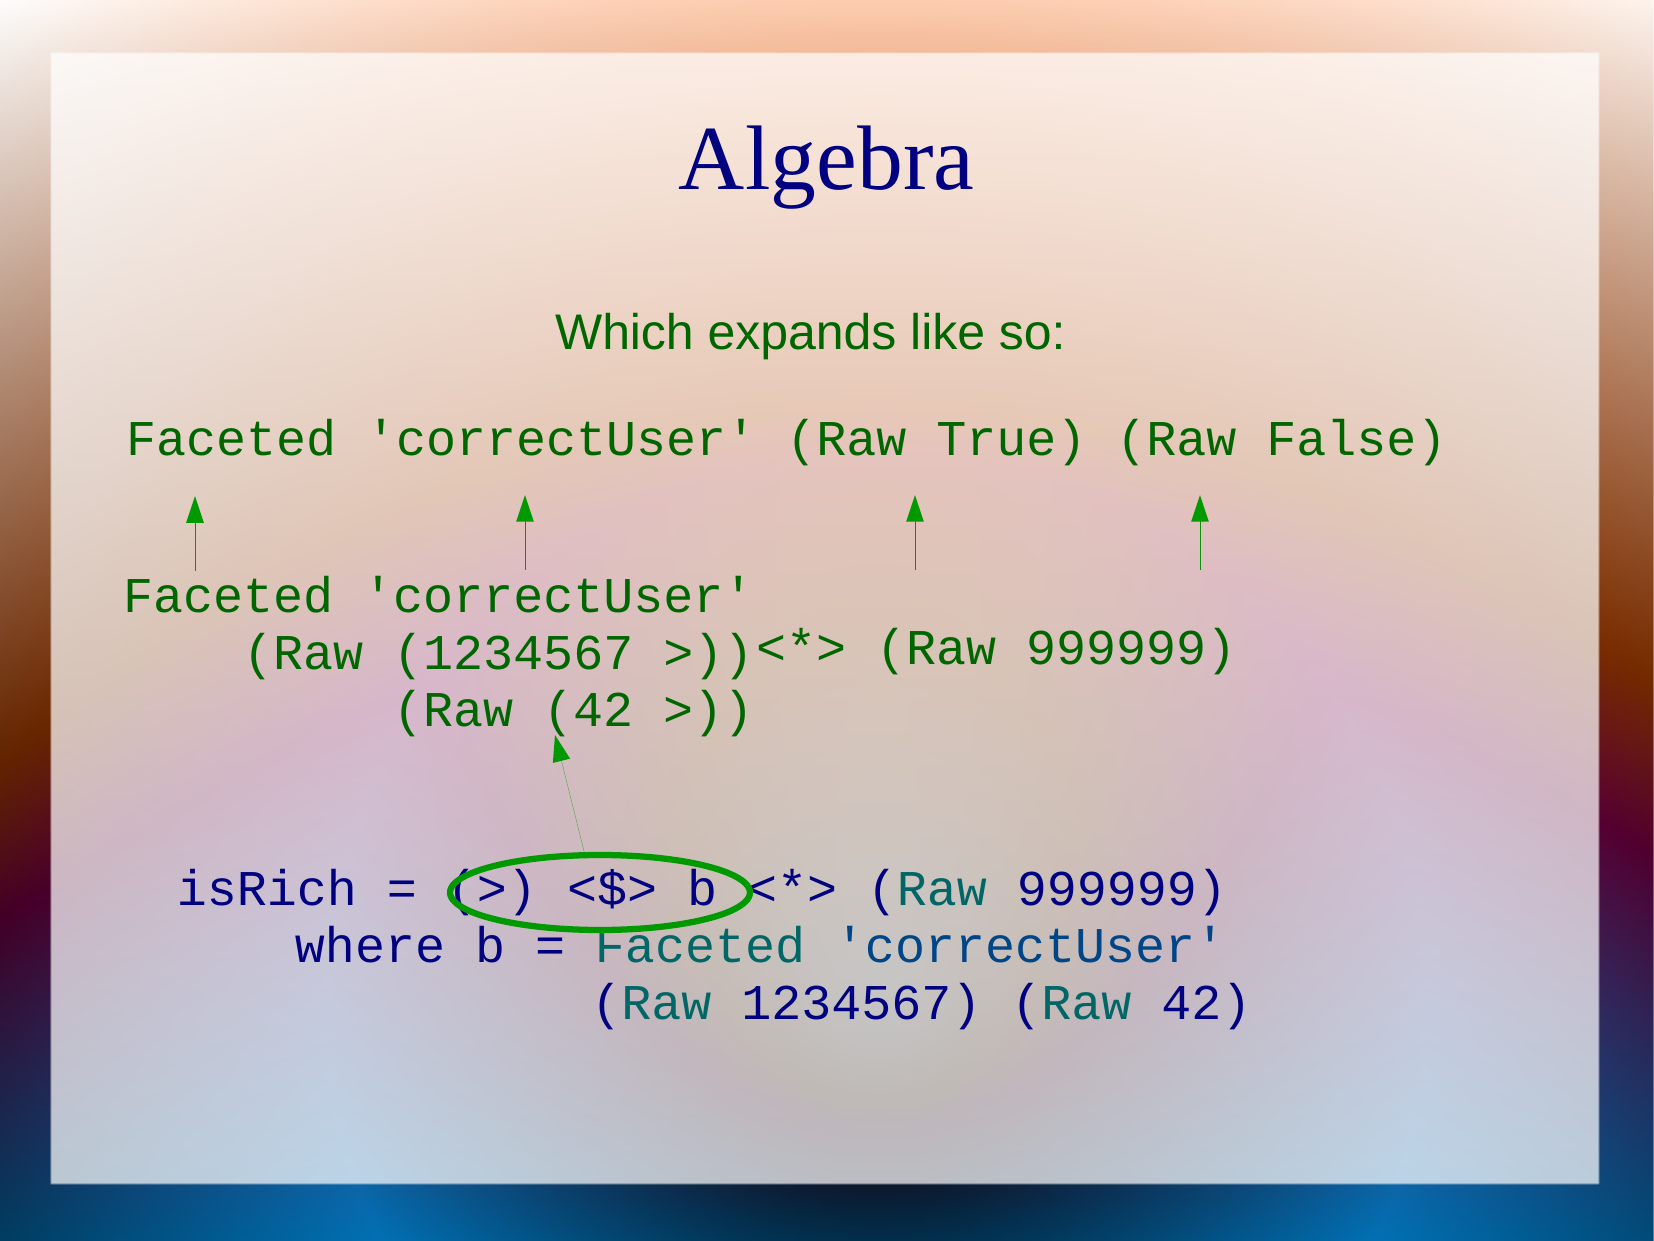

# Algebra
Which expands like so:
Faceted 'correctUser' (Raw True) (Raw False)
Faceted 'correctUser'
(Raw (1234567 >))
(Raw (42 >))
<*> (Raw 999999)
isRich = (>) <$> b <*> (Raw 999999)
	where b = Faceted 'correctUser'
			 (Raw 1234567) (Raw 42)